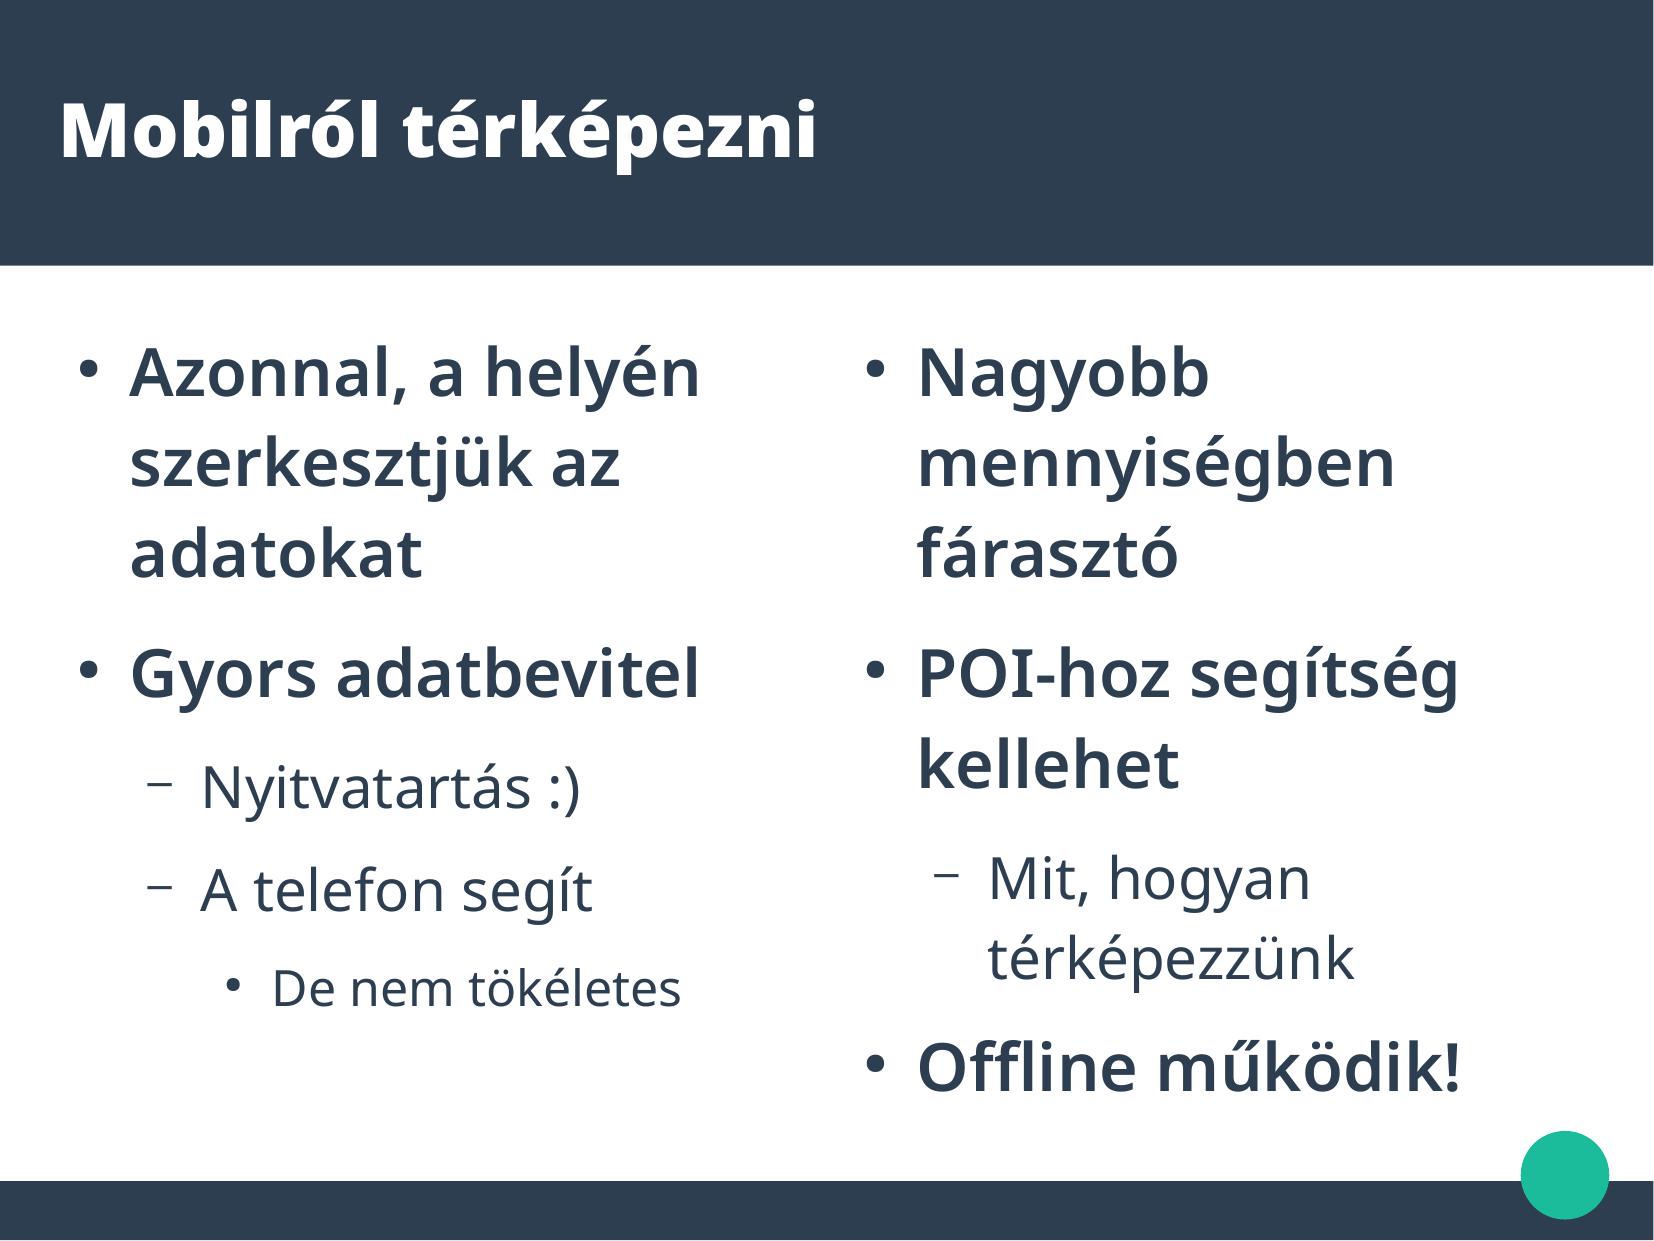

# Mobilról térképezni
Azonnal, a helyén szerkesztjük az adatokat
Gyors adatbevitel
Nyitvatartás :)
A telefon segít
De nem tökéletes
Nagyobb mennyiségben fárasztó
POI-hoz segítség kellehet
Mit, hogyan térképezzünk
Offline működik!